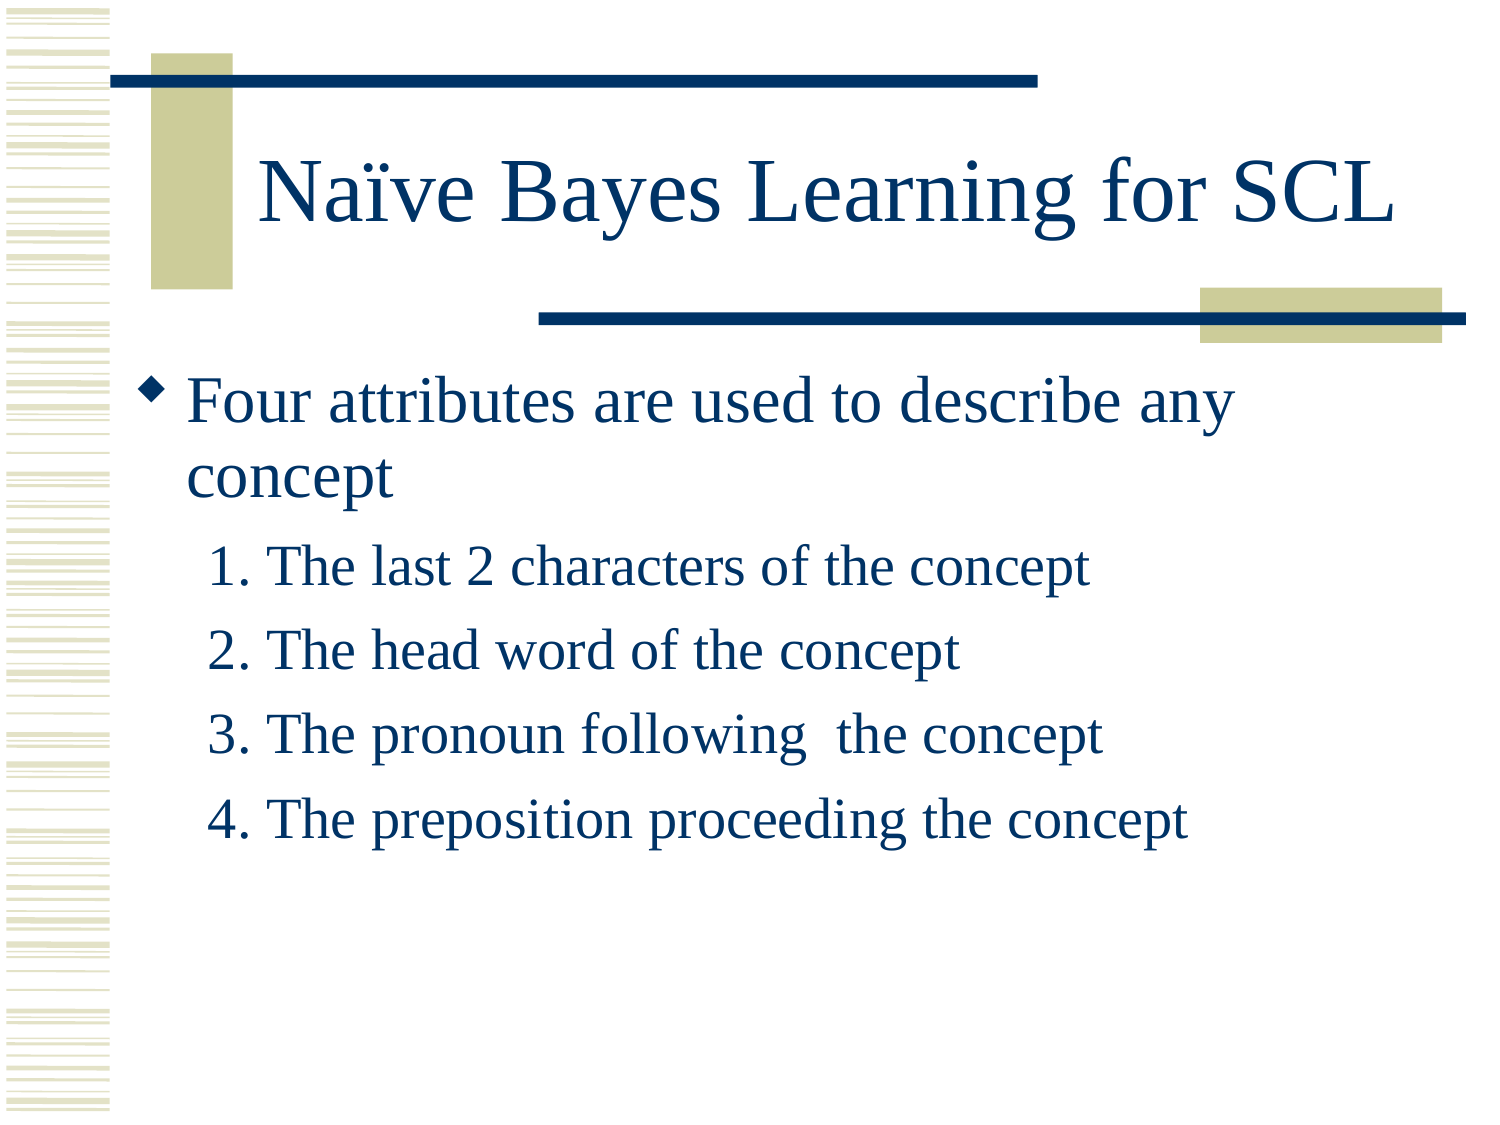

# Naïve Bayes Learning for SCL
Four attributes are used to describe any concept
 The last 2 characters of the concept
 The head word of the concept
 The pronoun following the concept
 The preposition proceeding the concept